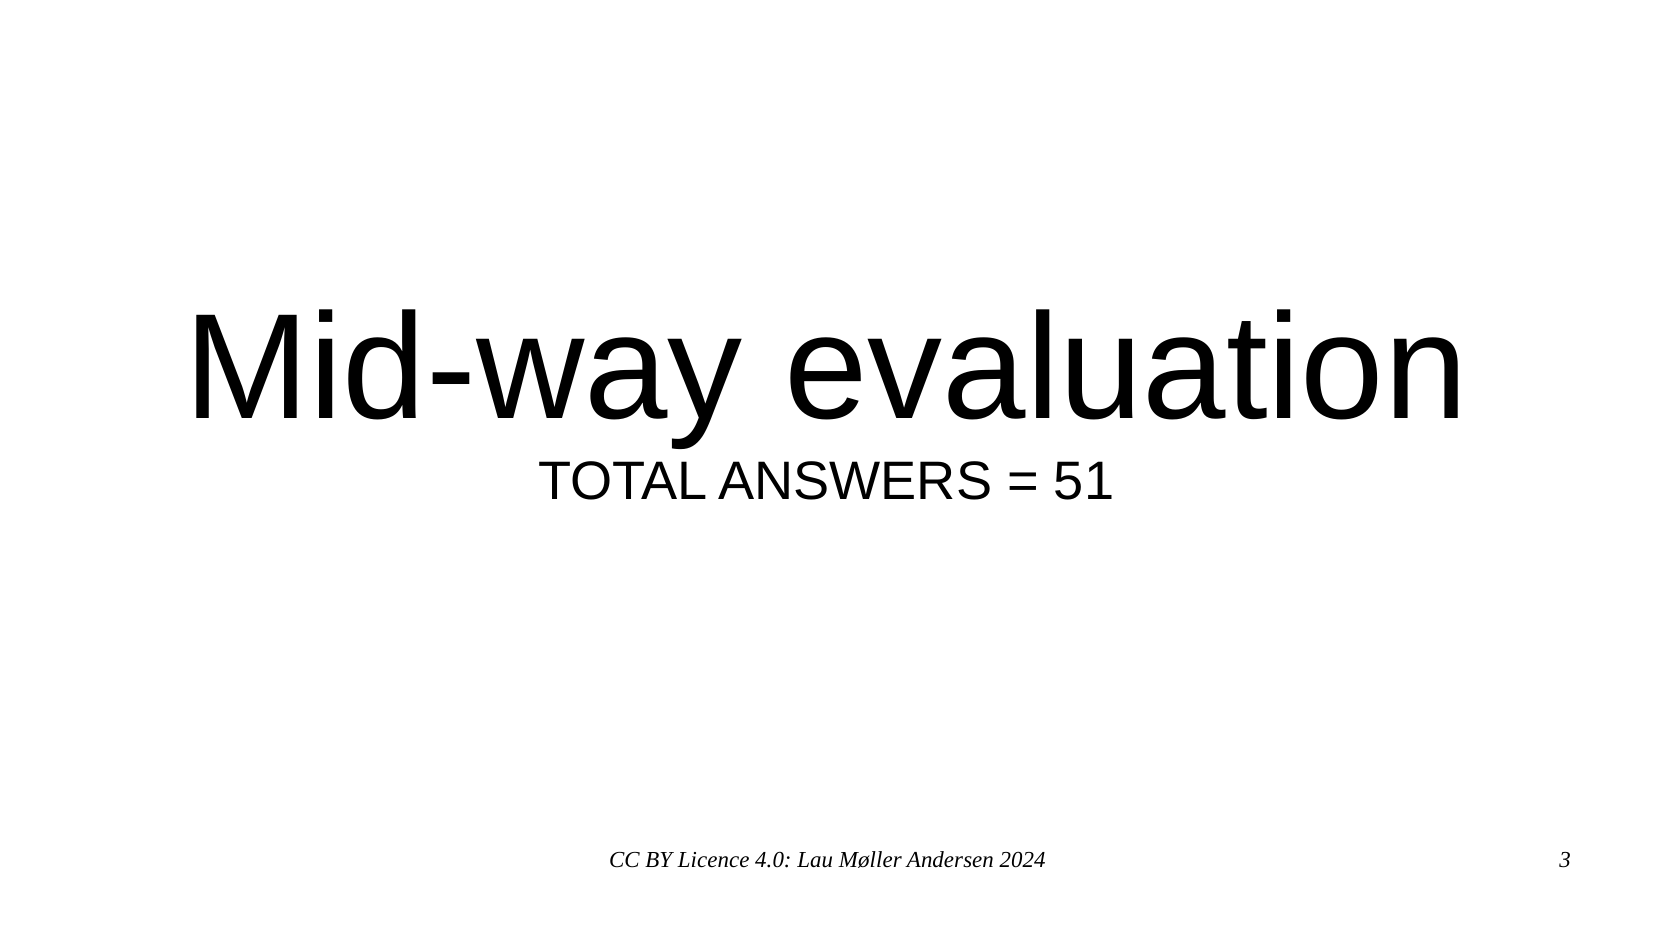

# Mid-way evaluation
TOTAL ANSWERS = 51
CC BY Licence 4.0: Lau Møller Andersen 2024
3